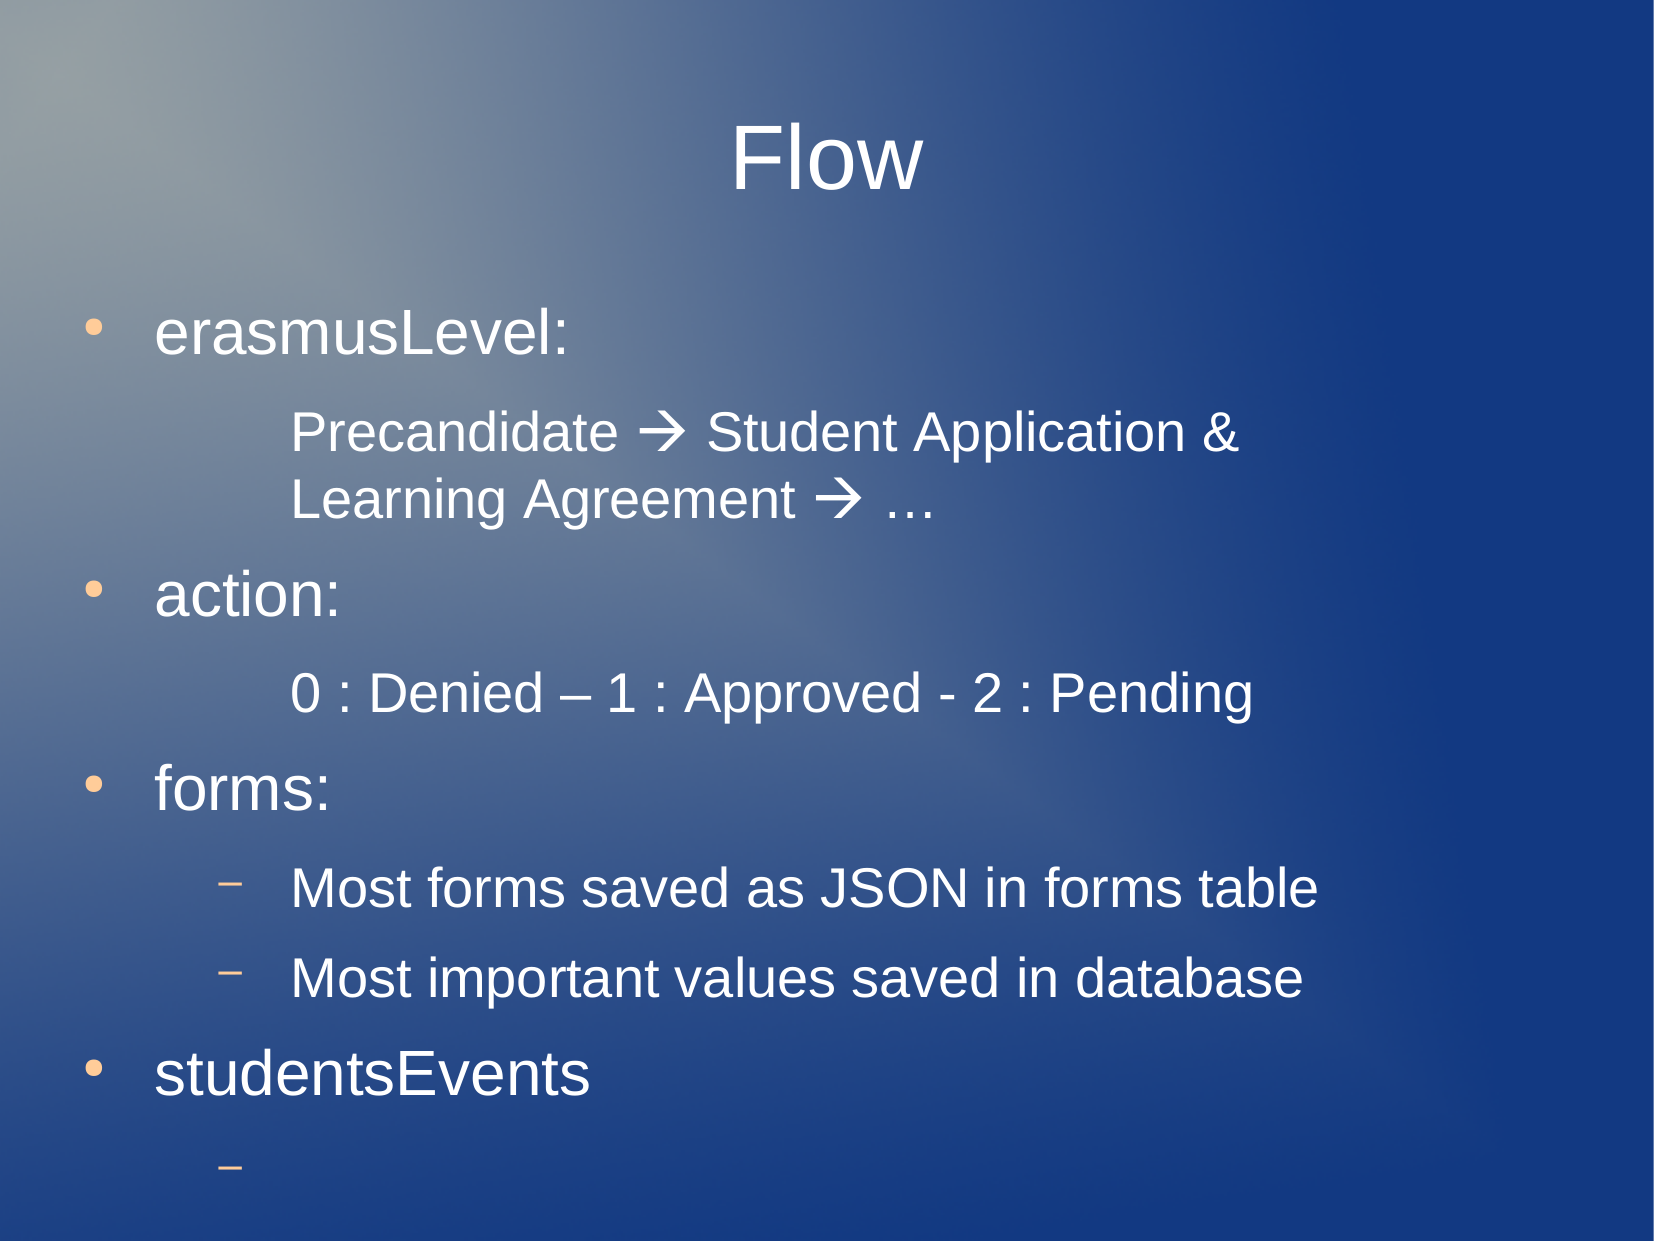

# Flow
erasmusLevel:
	Precandidate  Student Application &
	Learning Agreement  …
action:
	0 : Denied – 1 : Approved - 2 : Pending
forms:
Most forms saved as JSON in forms table
Most important values saved in database
studentsEvents